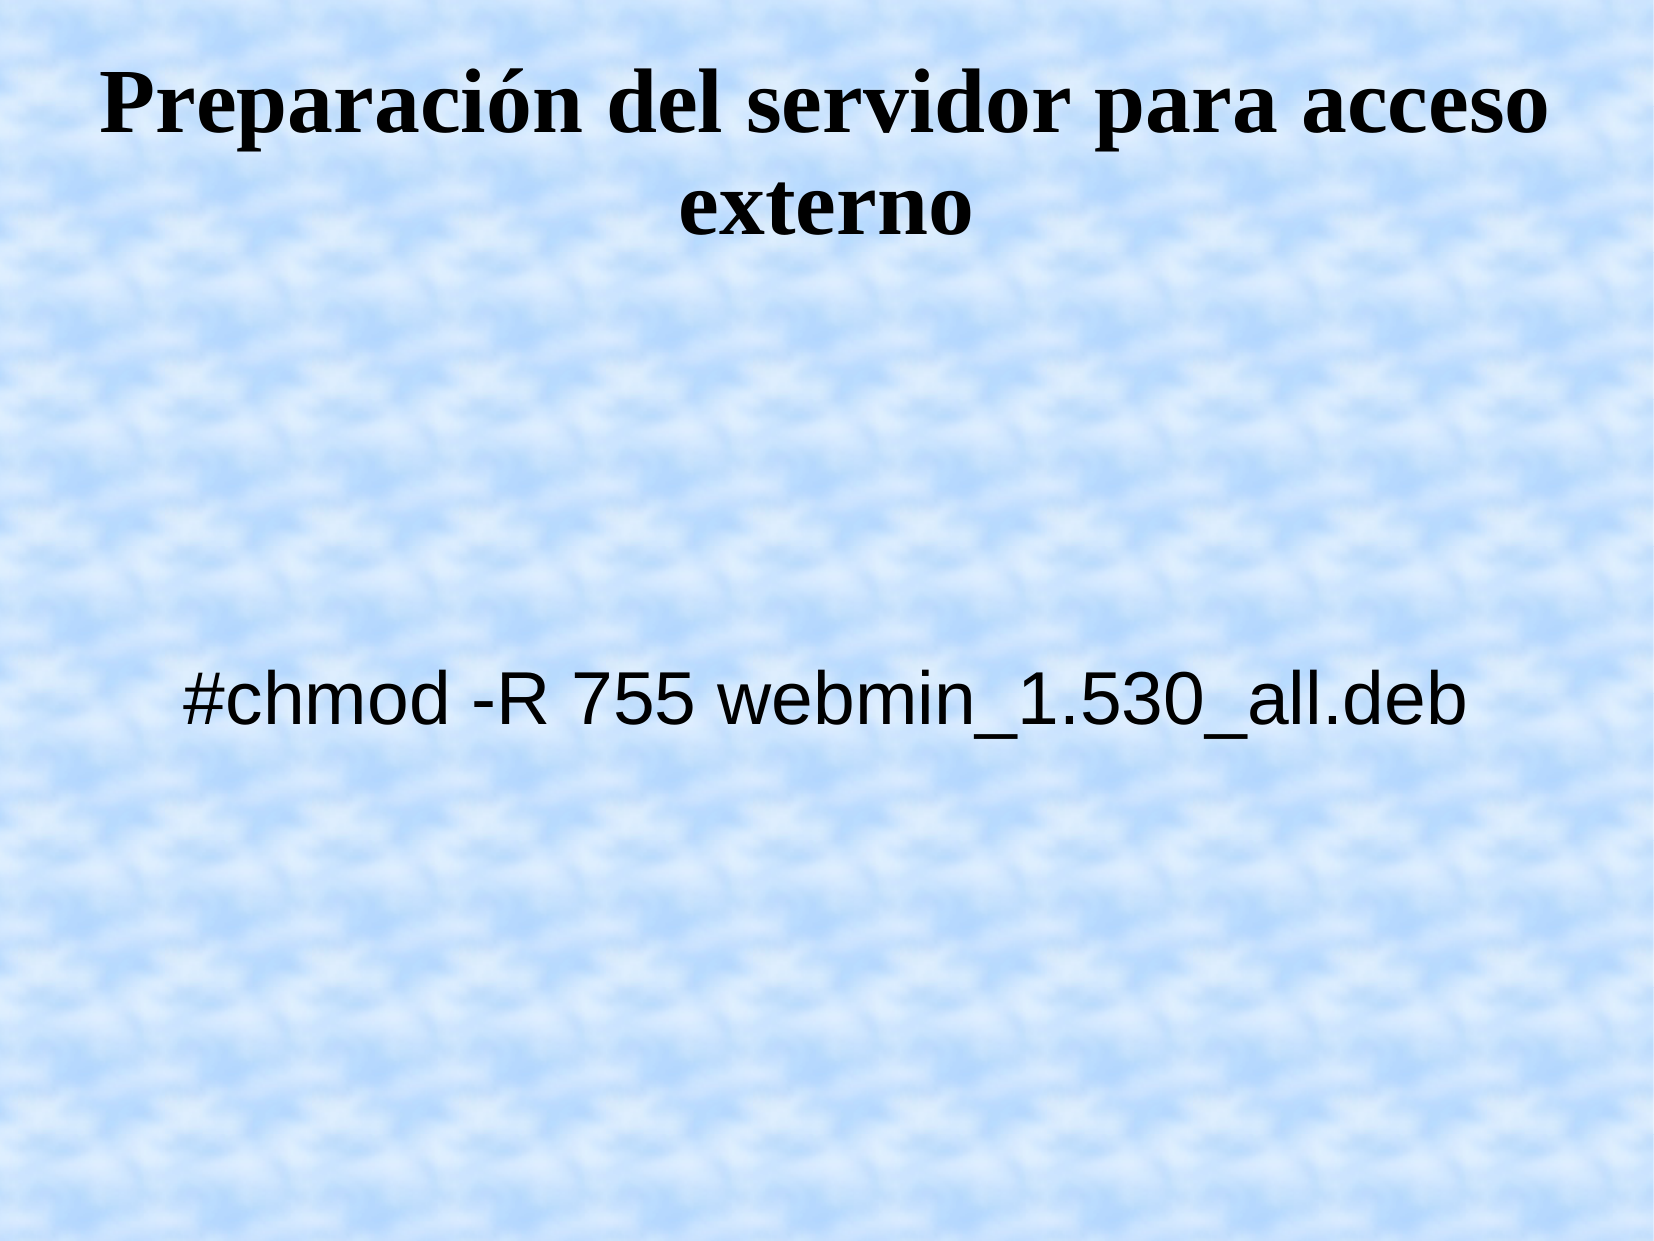

# Preparación del servidor para acceso externo
#chmod -R 755 webmin_1.530_all.deb